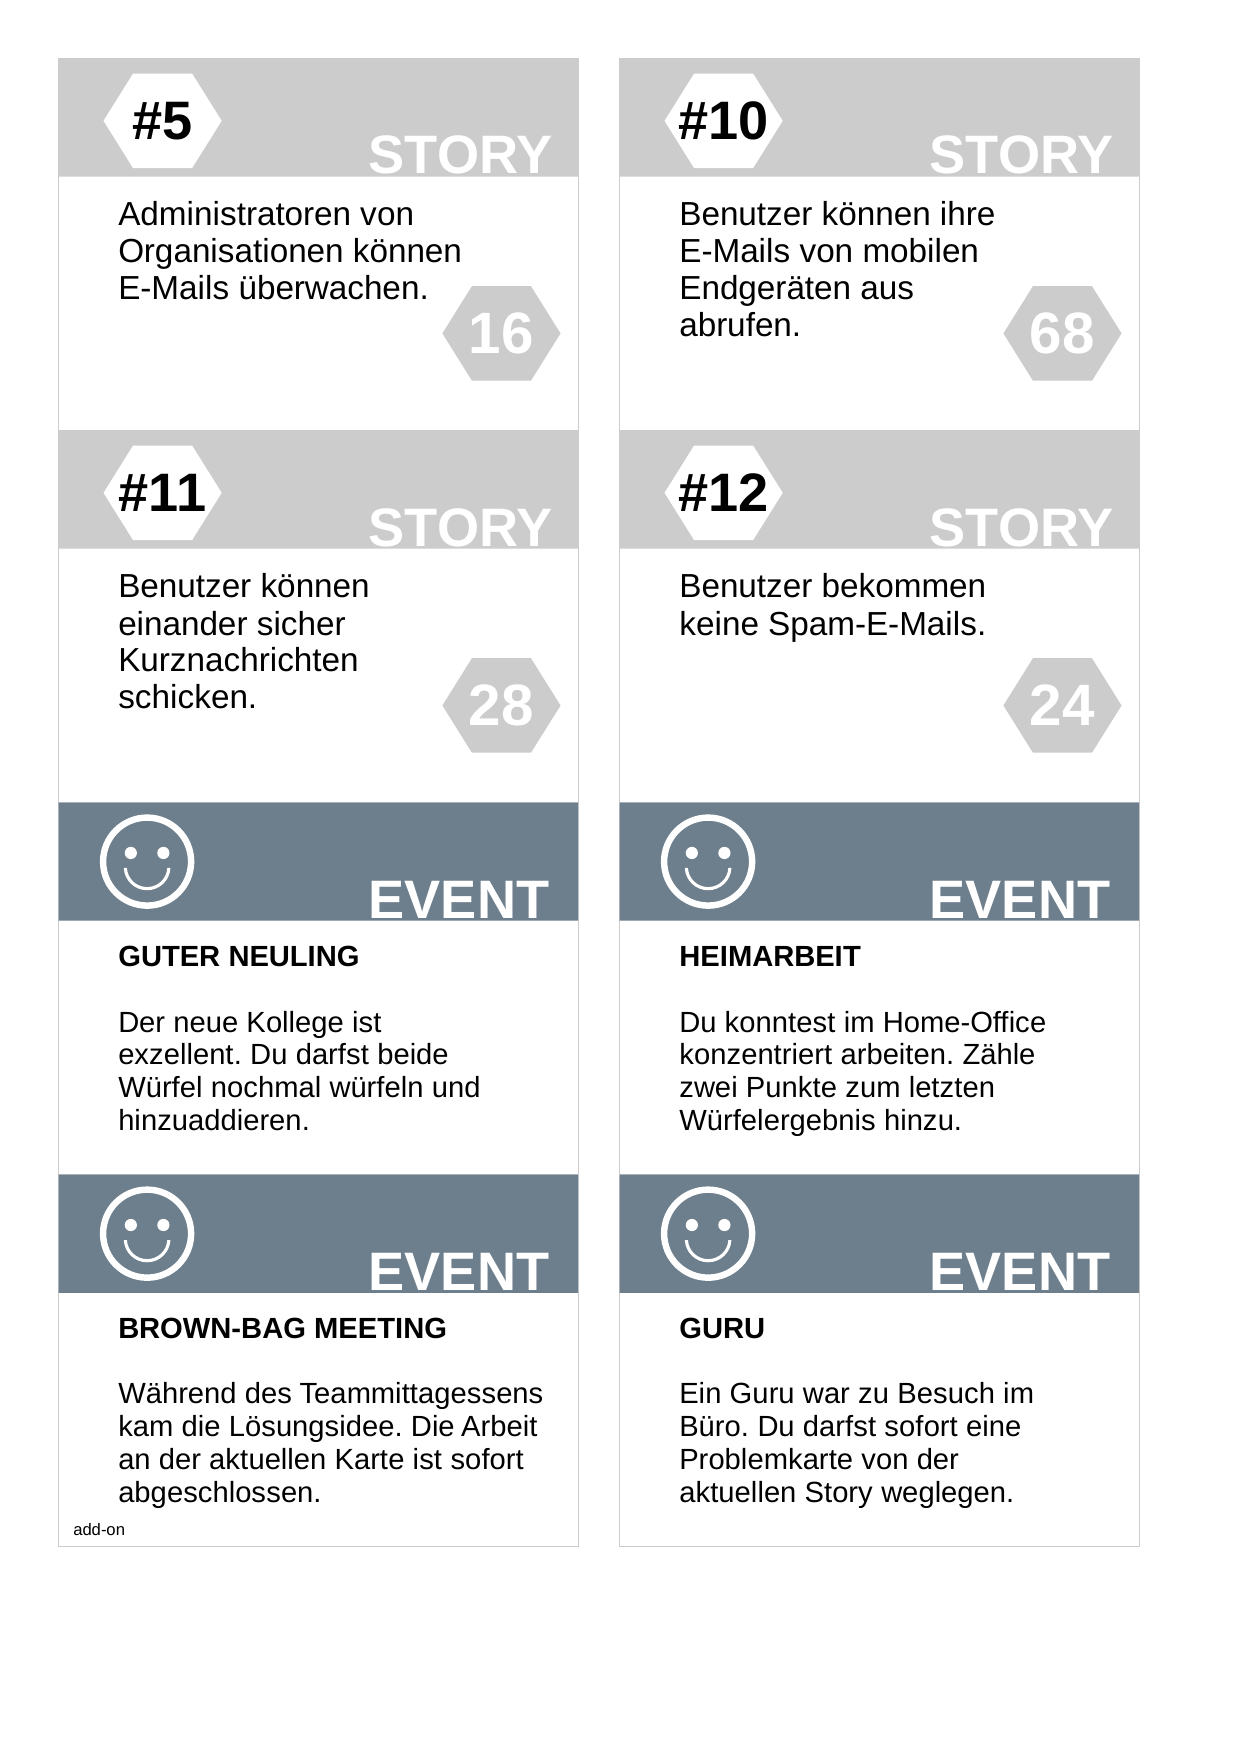

#5
STORY
#10
STORY
Administratoren von Organisationen können E-Mails überwachen.
Benutzer können ihre
E-Mails von mobilen Endgeräten aus abrufen.
16
68
#11
STORY
#12
STORY
Benutzer können einander sicher Kurznachrichten schicken.
Benutzer bekommen keine Spam-E-Mails.
28
24
EVENT
EVENT
GUTER NEULING
Der neue Kollege ist exzellent. Du darfst beide Würfel nochmal würfeln und hinzuaddieren.
HEIMARBEIT
Du konntest im Home-Office konzentriert arbeiten. Zähle zwei Punkte zum letzten Würfelergebnis hinzu.
EVENT
EVENT
BROWN-BAG MEETING
Während des Teammittagessens kam die Lösungsidee. Die Arbeit an der aktuellen Karte ist sofort abgeschlossen.
GURU
Ein Guru war zu Besuch im Büro. Du darfst sofort eine Problemkarte von der aktuellen Story weglegen.
add-on